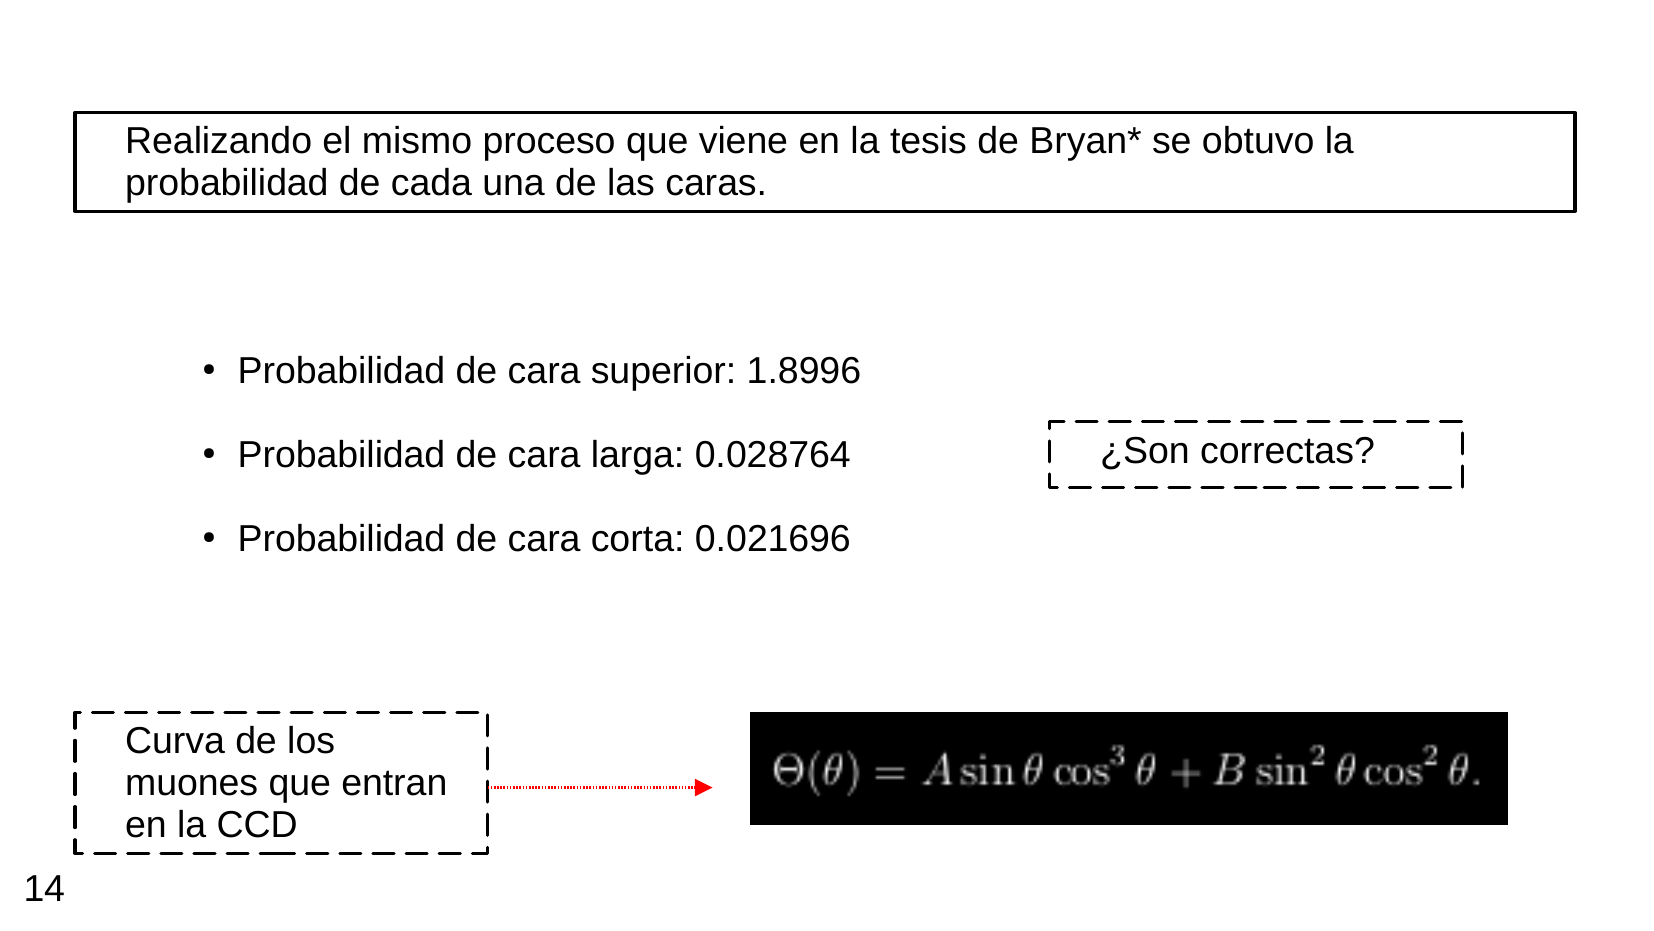

Realizando el mismo proceso que viene en la tesis de Bryan* se obtuvo la probabilidad de cada una de las caras.
Probabilidad de cara superior: 1.8996
Probabilidad de cara larga: 0.028764
Probabilidad de cara corta: 0.021696
¿Son correctas?
Curva de los muones que entran en la CCD